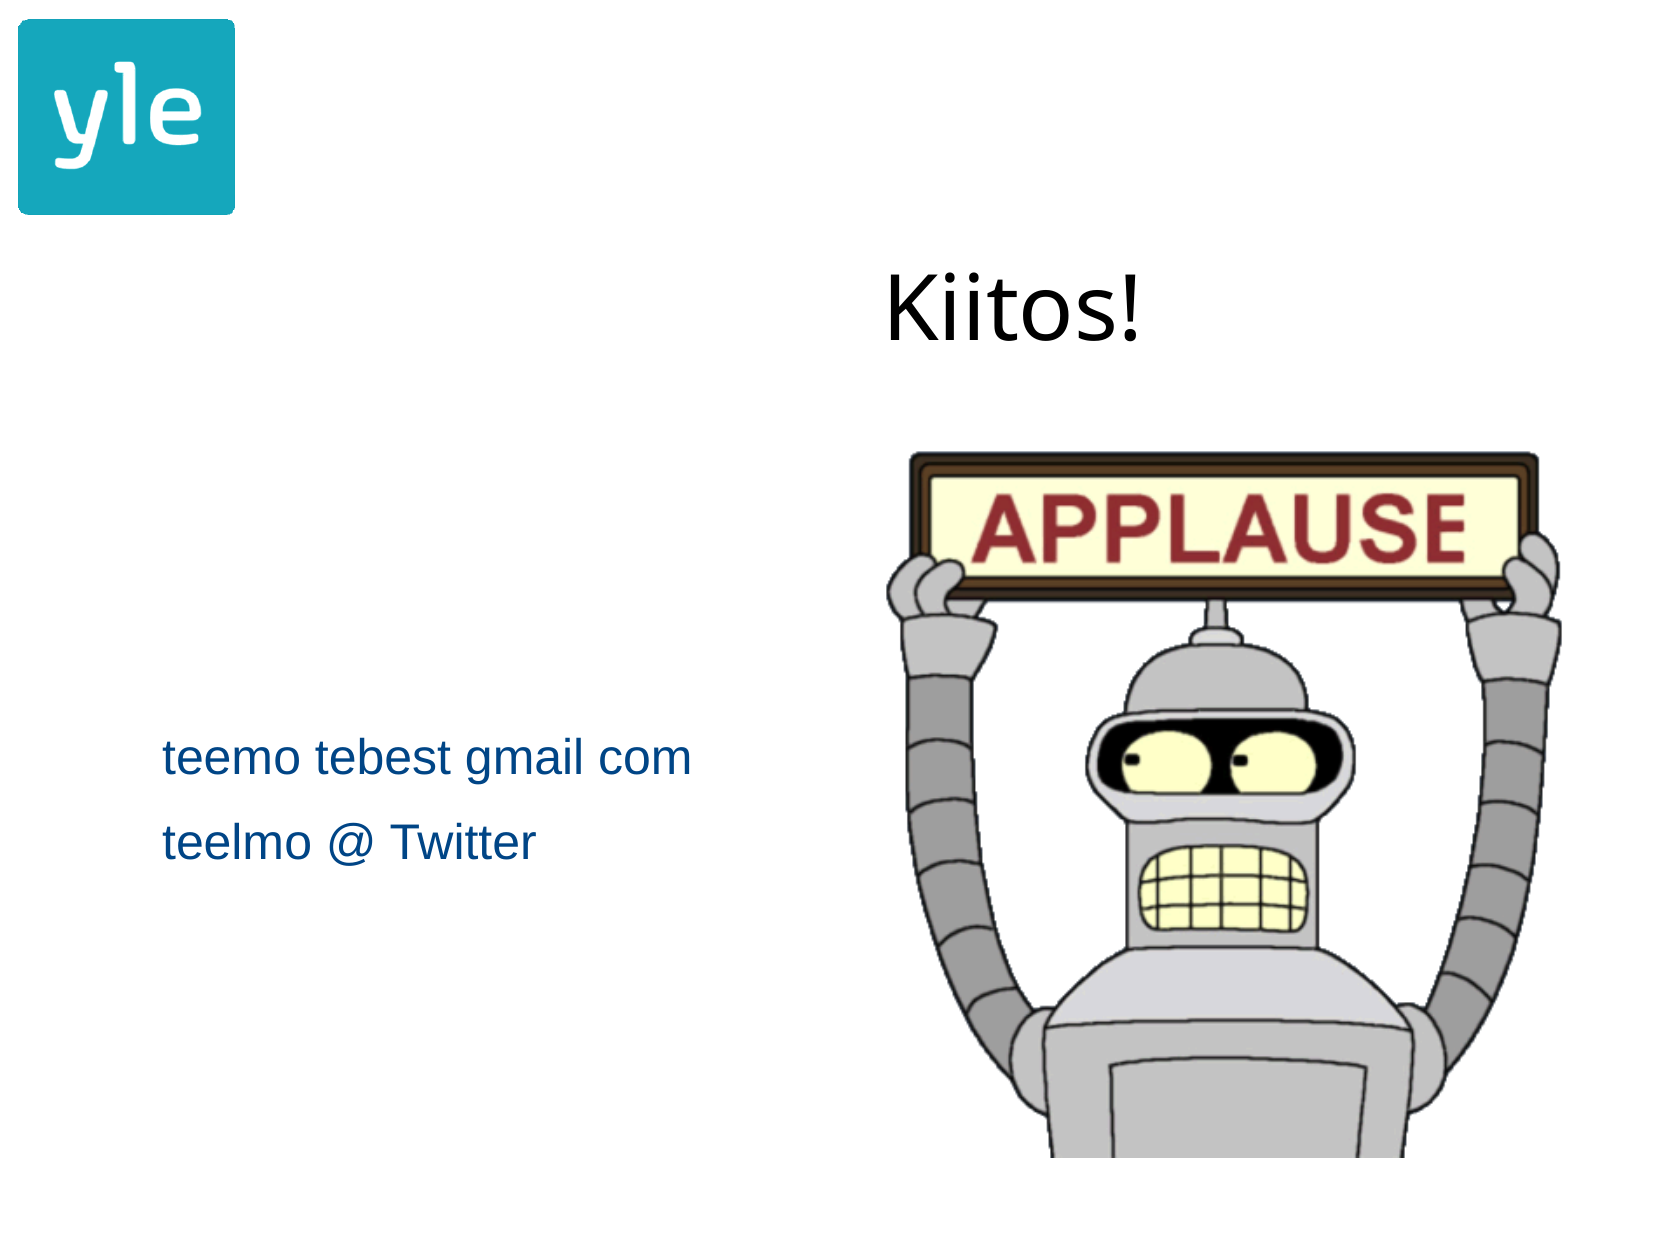

# Kiitos!
teemo tebest gmail com
teelmo @ Twitter